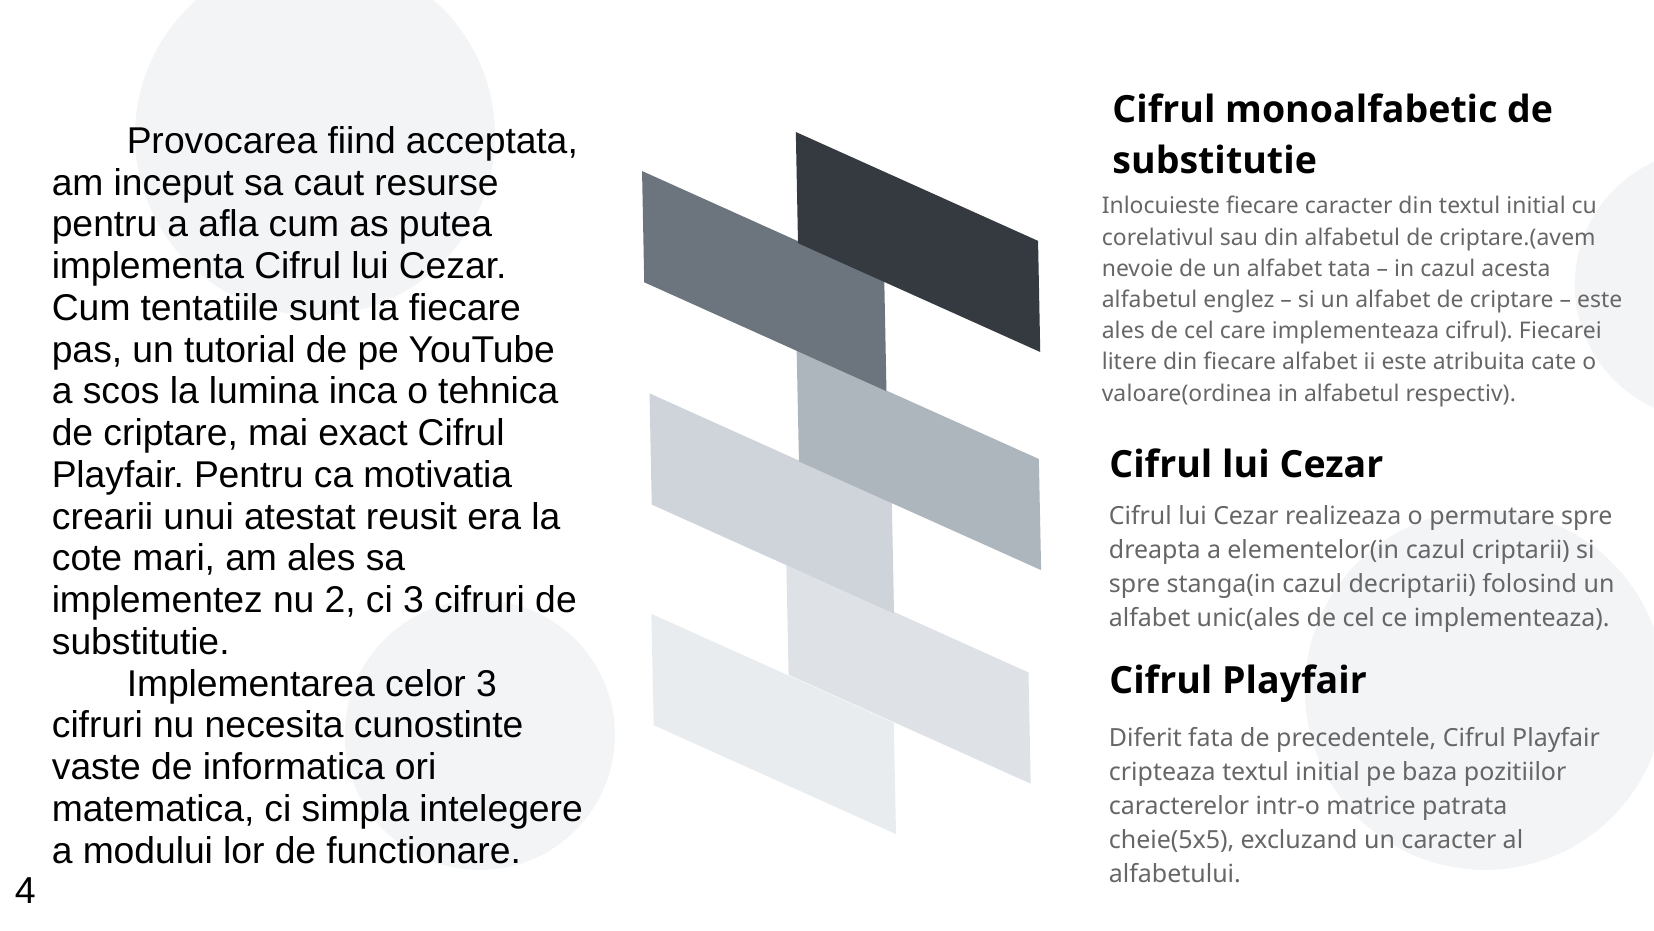

Cifrul monoalfabetic de substitutie
	Provocarea fiind acceptata, am inceput sa caut resurse pentru a afla cum as putea implementa Cifrul lui Cezar. Cum tentatiile sunt la fiecare pas, un tutorial de pe YouTube a scos la lumina inca o tehnica de criptare, mai exact Cifrul Playfair. Pentru ca motivatia crearii unui atestat reusit era la cote mari, am ales sa implementez nu 2, ci 3 cifruri de substitutie.
	Implementarea celor 3 cifruri nu necesita cunostinte vaste de informatica ori matematica, ci simpla intelegere a modului lor de functionare.
Inlocuieste fiecare caracter din textul initial cu corelativul sau din alfabetul de criptare.(avem nevoie de un alfabet tata – in cazul acesta alfabetul englez – si un alfabet de criptare – este ales de cel care implementeaza cifrul). Fiecarei litere din fiecare alfabet ii este atribuita cate o valoare(ordinea in alfabetul respectiv).
Cifrul lui Cezar
Cifrul lui Cezar realizeaza o permutare spre dreapta a elementelor(in cazul criptarii) si spre stanga(in cazul decriptarii) folosind un alfabet unic(ales de cel ce implementeaza).
Cifrul Playfair
Diferit fata de precedentele, Cifrul Playfair cripteaza textul initial pe baza pozitiilor caracterelor intr-o matrice patrata cheie(5x5), excluzand un caracter al alfabetului.